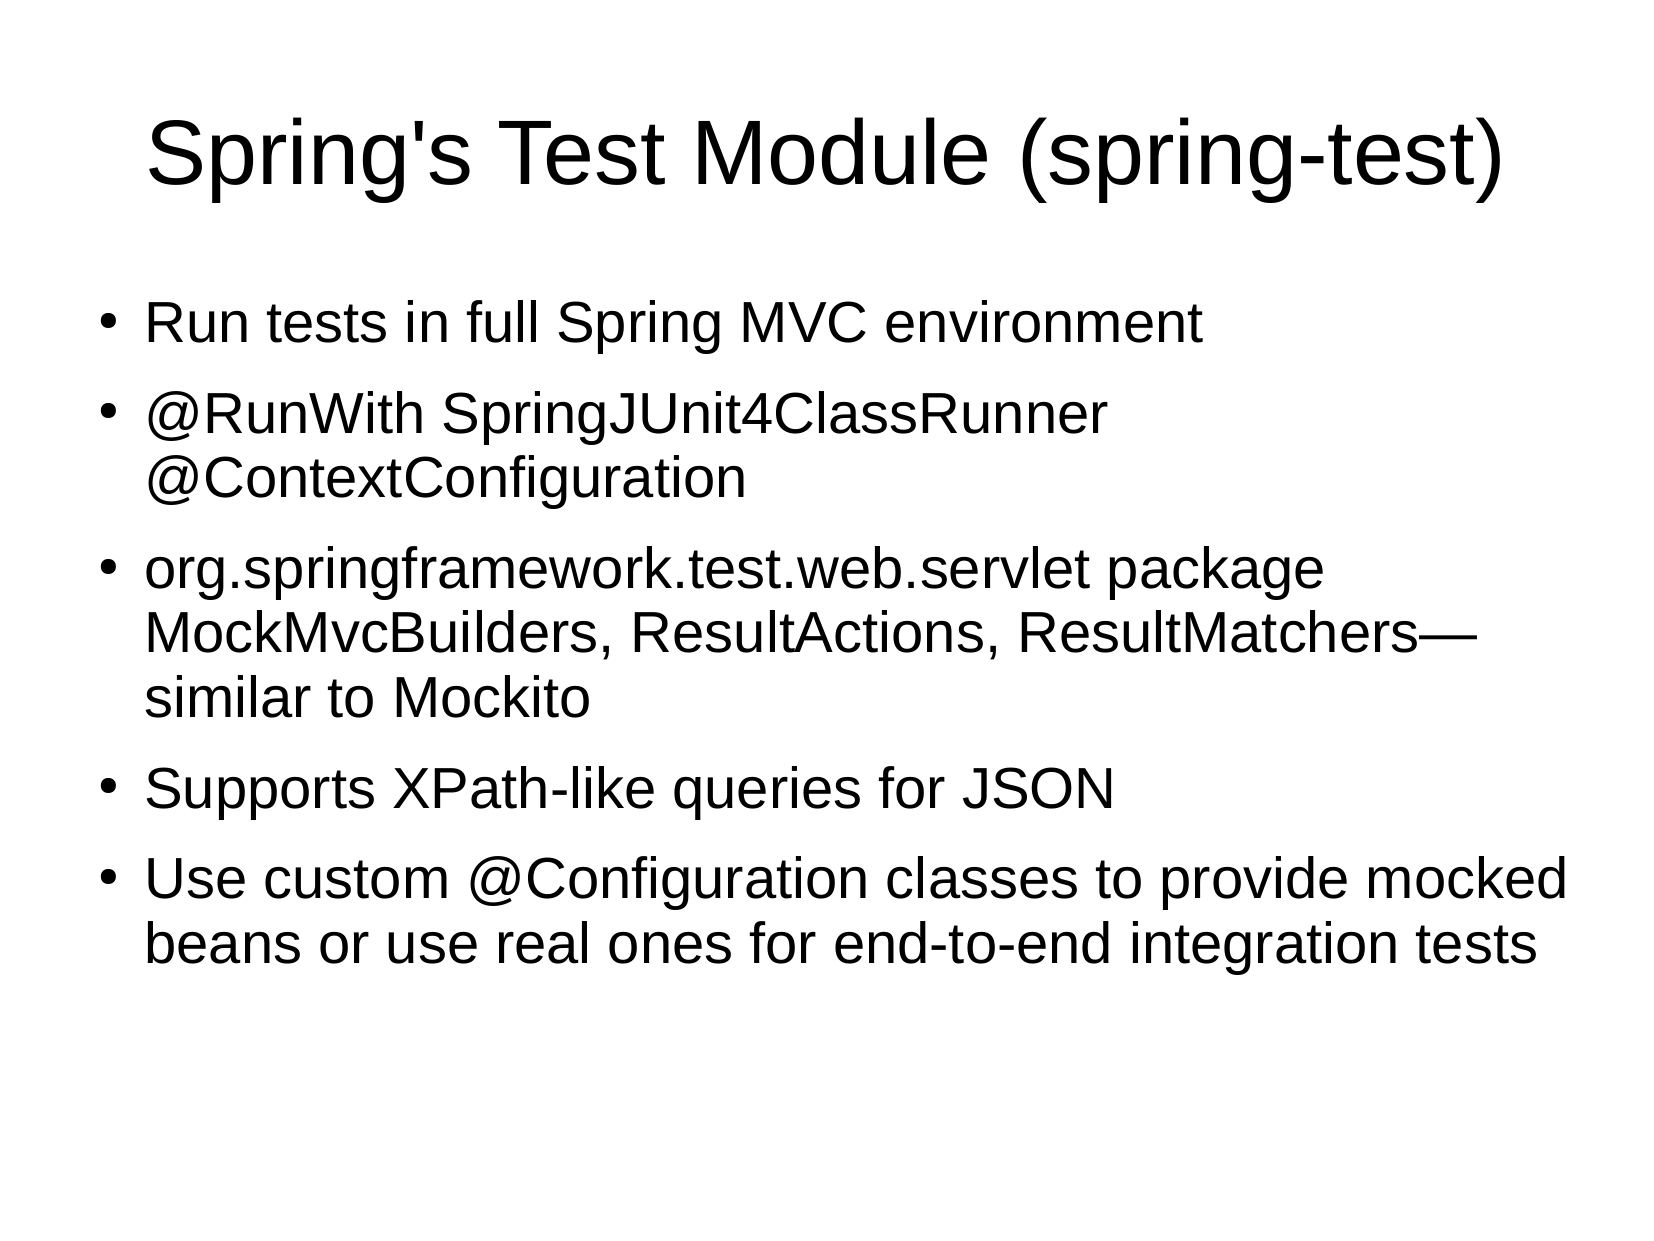

# Spring's Test Module (spring-test)
Run tests in full Spring MVC environment
@RunWith SpringJUnit4ClassRunner
@ContextConfiguration
org.springframework.test.web.servlet package
MockMvcBuilders, ResultActions, ResultMatchers—similar to Mockito
Supports XPath-like queries for JSON
Use custom @Configuration classes to provide mocked beans or use real ones for end-to-end integration tests